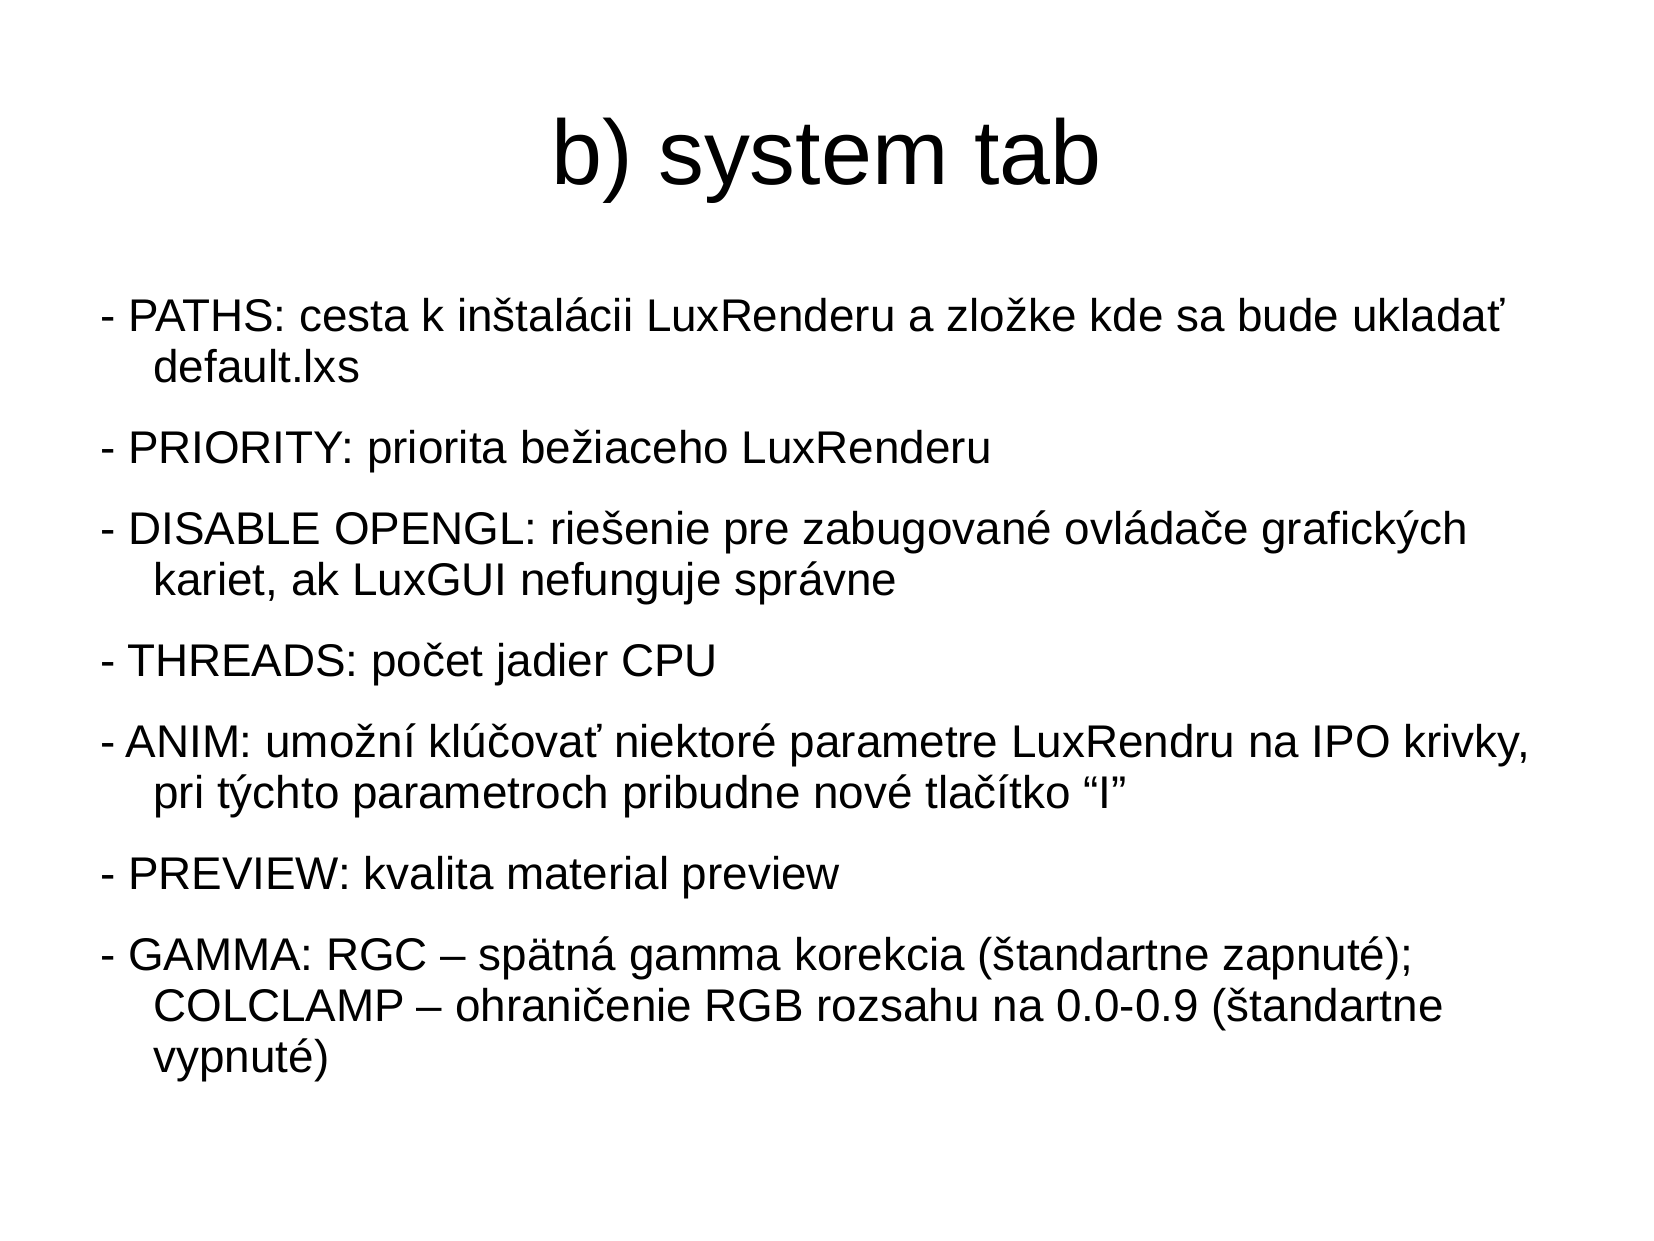

# b) system tab
- PATHS: cesta k inštalácii LuxRenderu a zložke kde sa bude ukladať default.lxs
- PRIORITY: priorita bežiaceho LuxRenderu
- DISABLE OPENGL: riešenie pre zabugované ovládače grafických kariet, ak LuxGUI nefunguje správne
- THREADS: počet jadier CPU
- ANIM: umožní klúčovať niektoré parametre LuxRendru na IPO krivky, pri týchto parametroch pribudne nové tlačítko “I”
- PREVIEW: kvalita material preview
- GAMMA: RGC – spätná gamma korekcia (štandartne zapnuté); 		COLCLAMP – ohraničenie RGB rozsahu na 0.0-0.9 (štandartne vypnuté)